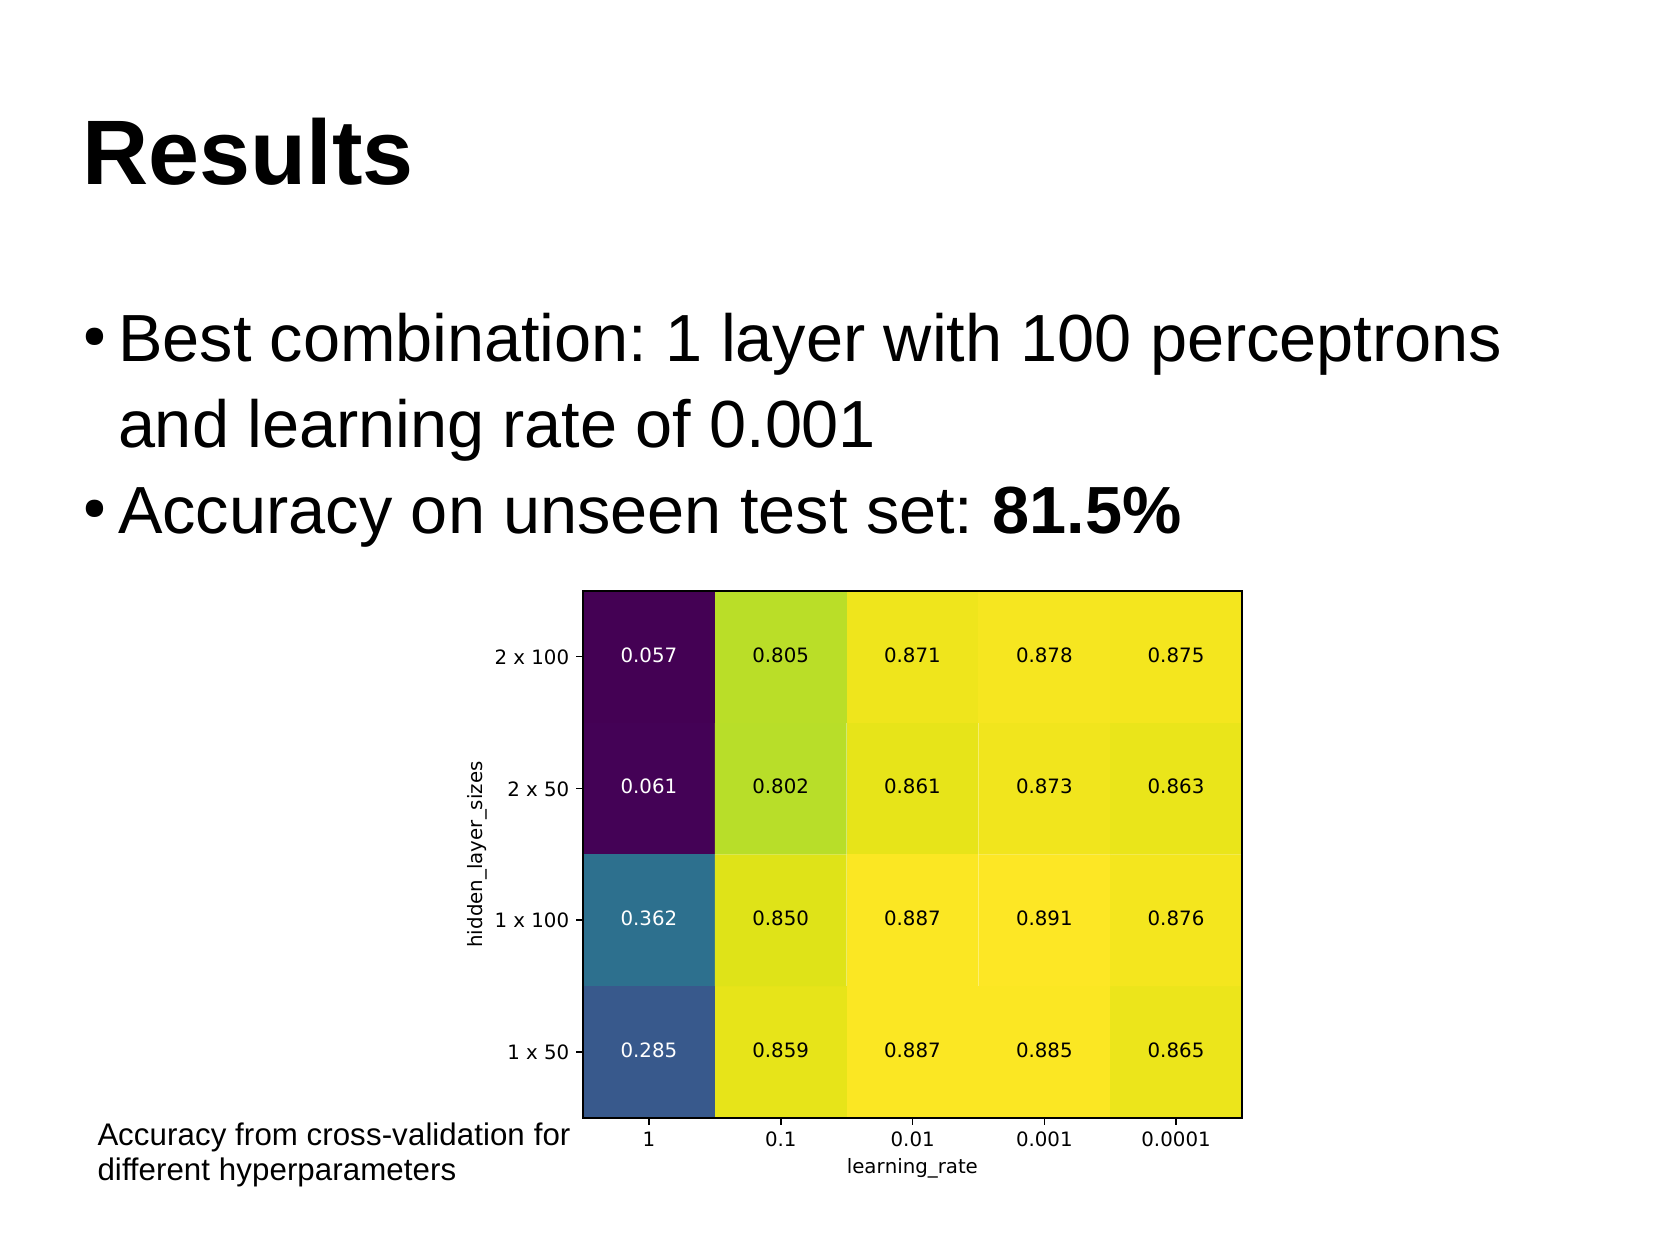

# Results
Best combination: 1 layer with 100 perceptrons and learning rate of 0.001
Accuracy on unseen test set: 81.5%
Accuracy from cross-validation for different hyperparameters